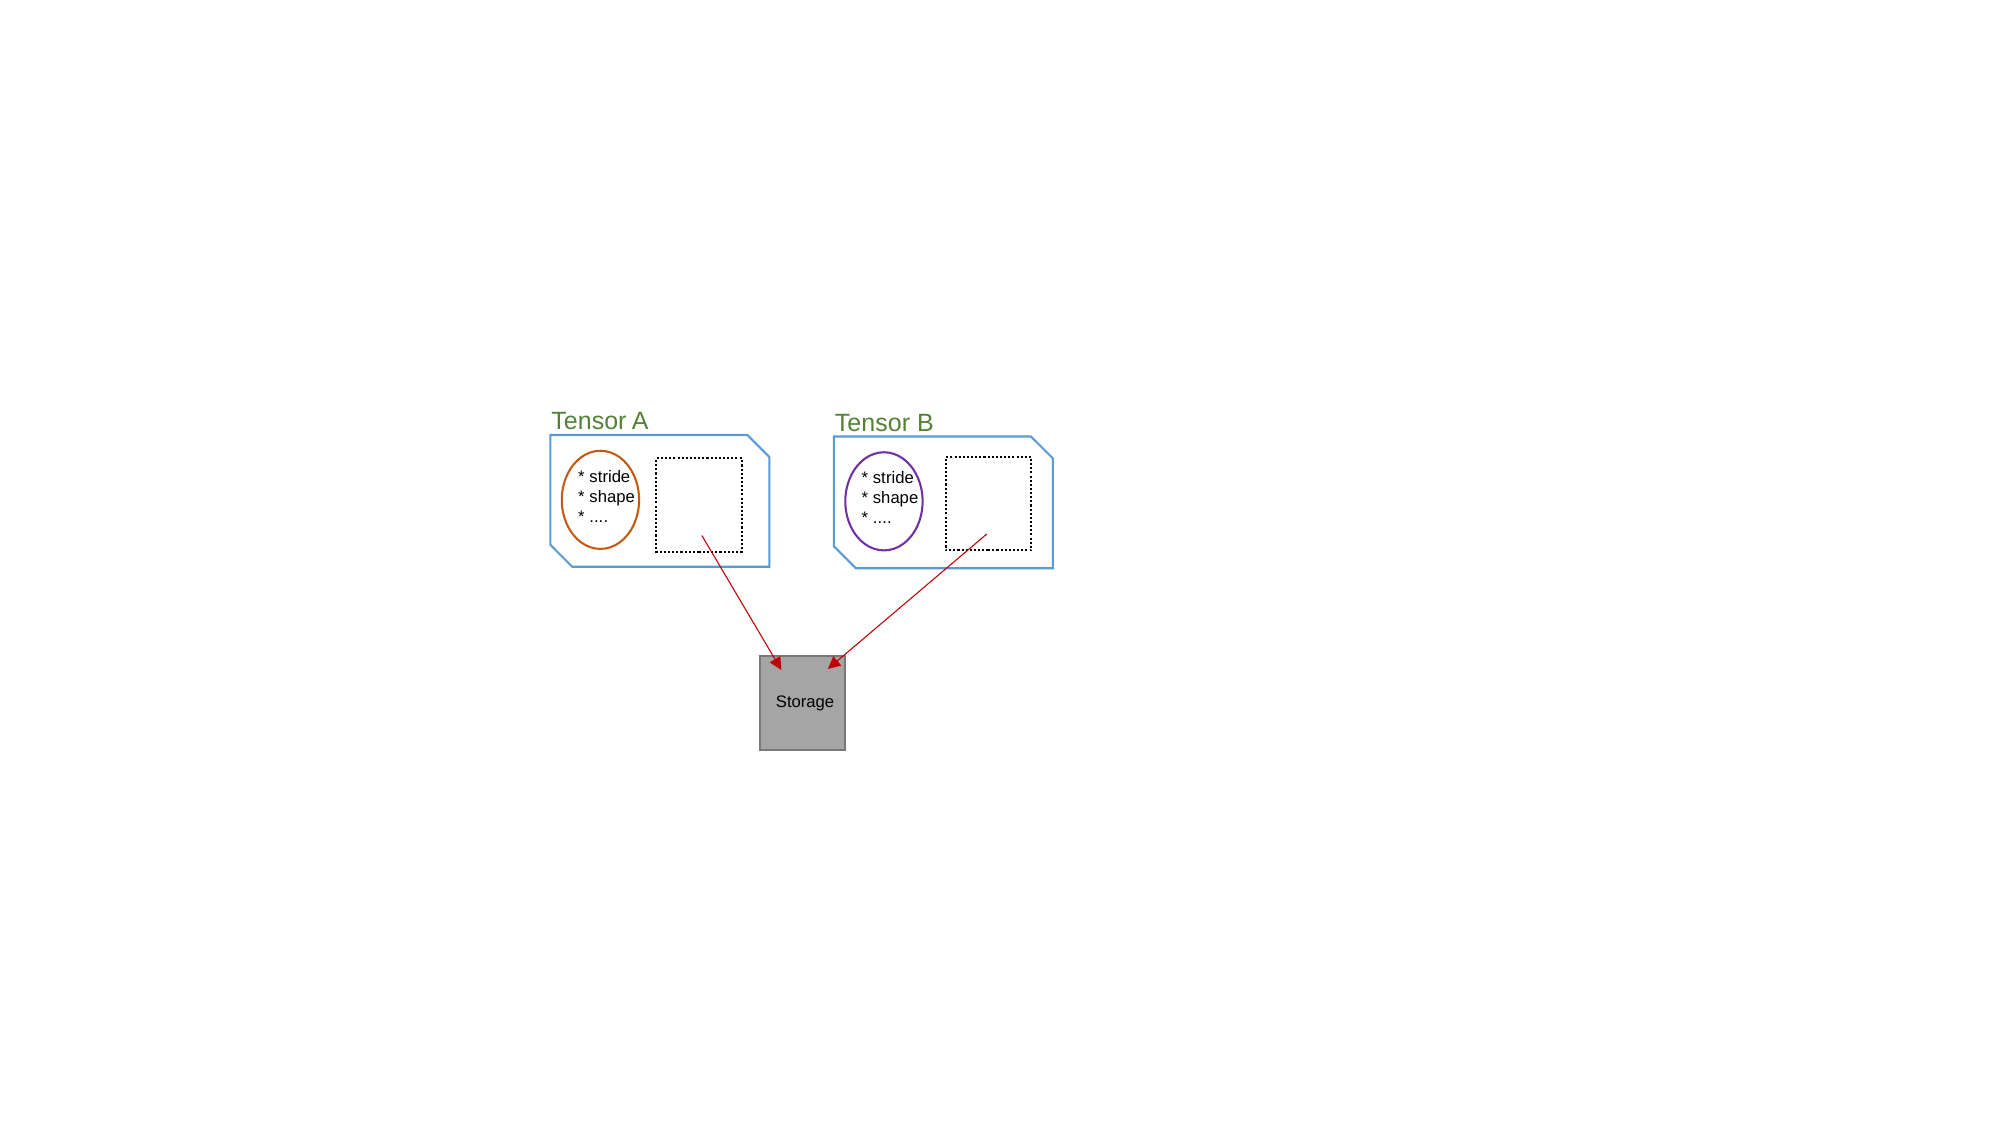

Tensor A
Tensor B
* stride
* shape
* ....
* stride
* shape
* ....
Storage